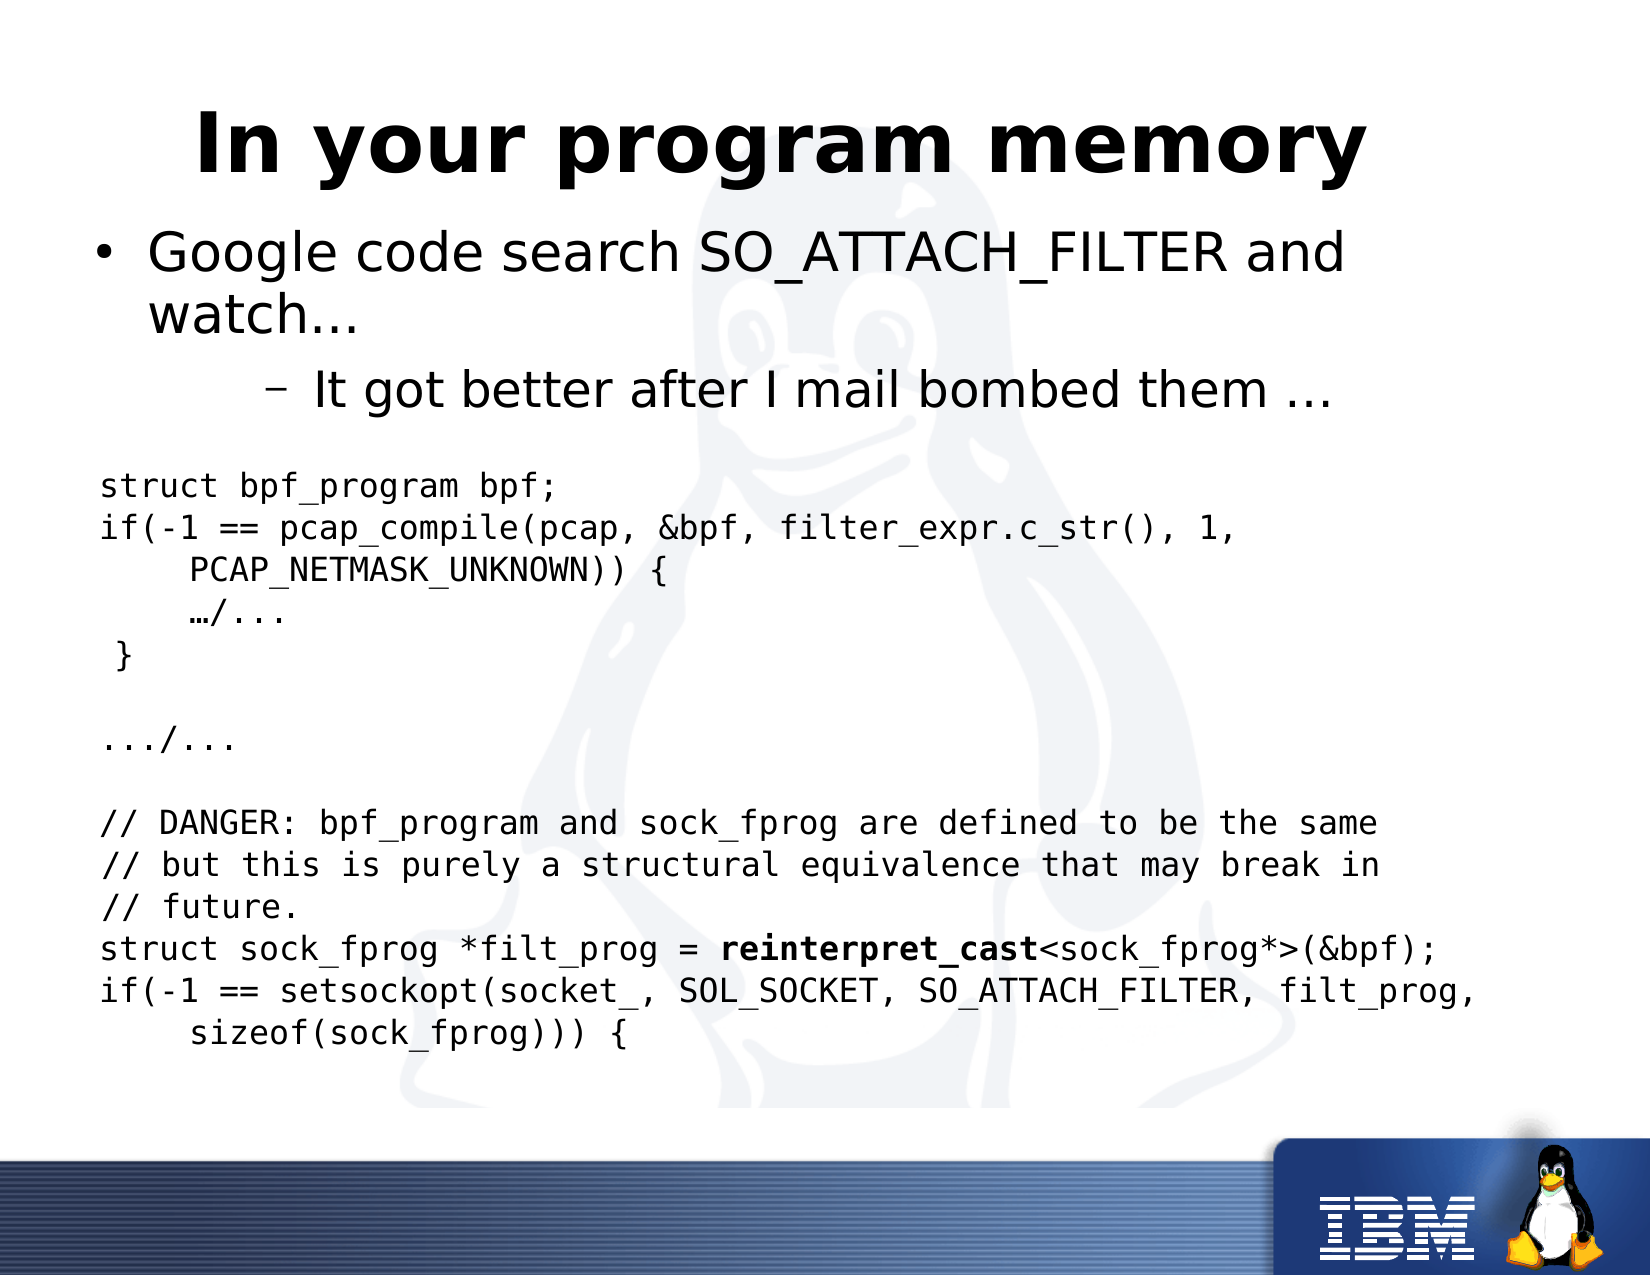

# In your program memory
Google code search SO_ATTACH_FILTER and watch...
It got better after I mail bombed them …
 struct bpf_program bpf;
 if(-1 == pcap_compile(pcap, &bpf, filter_expr.c_str(), 1,
PCAP_NETMASK_UNKNOWN)) {
…/...
}
 .../...
 // DANGER: bpf_program and sock_fprog are defined to be the same
	// but this is purely a structural equivalence that may break in
	// future.
 struct sock_fprog *filt_prog = reinterpret_cast<sock_fprog*>(&bpf);
 if(-1 == setsockopt(socket_, SOL_SOCKET, SO_ATTACH_FILTER, filt_prog,
sizeof(sock_fprog))) {